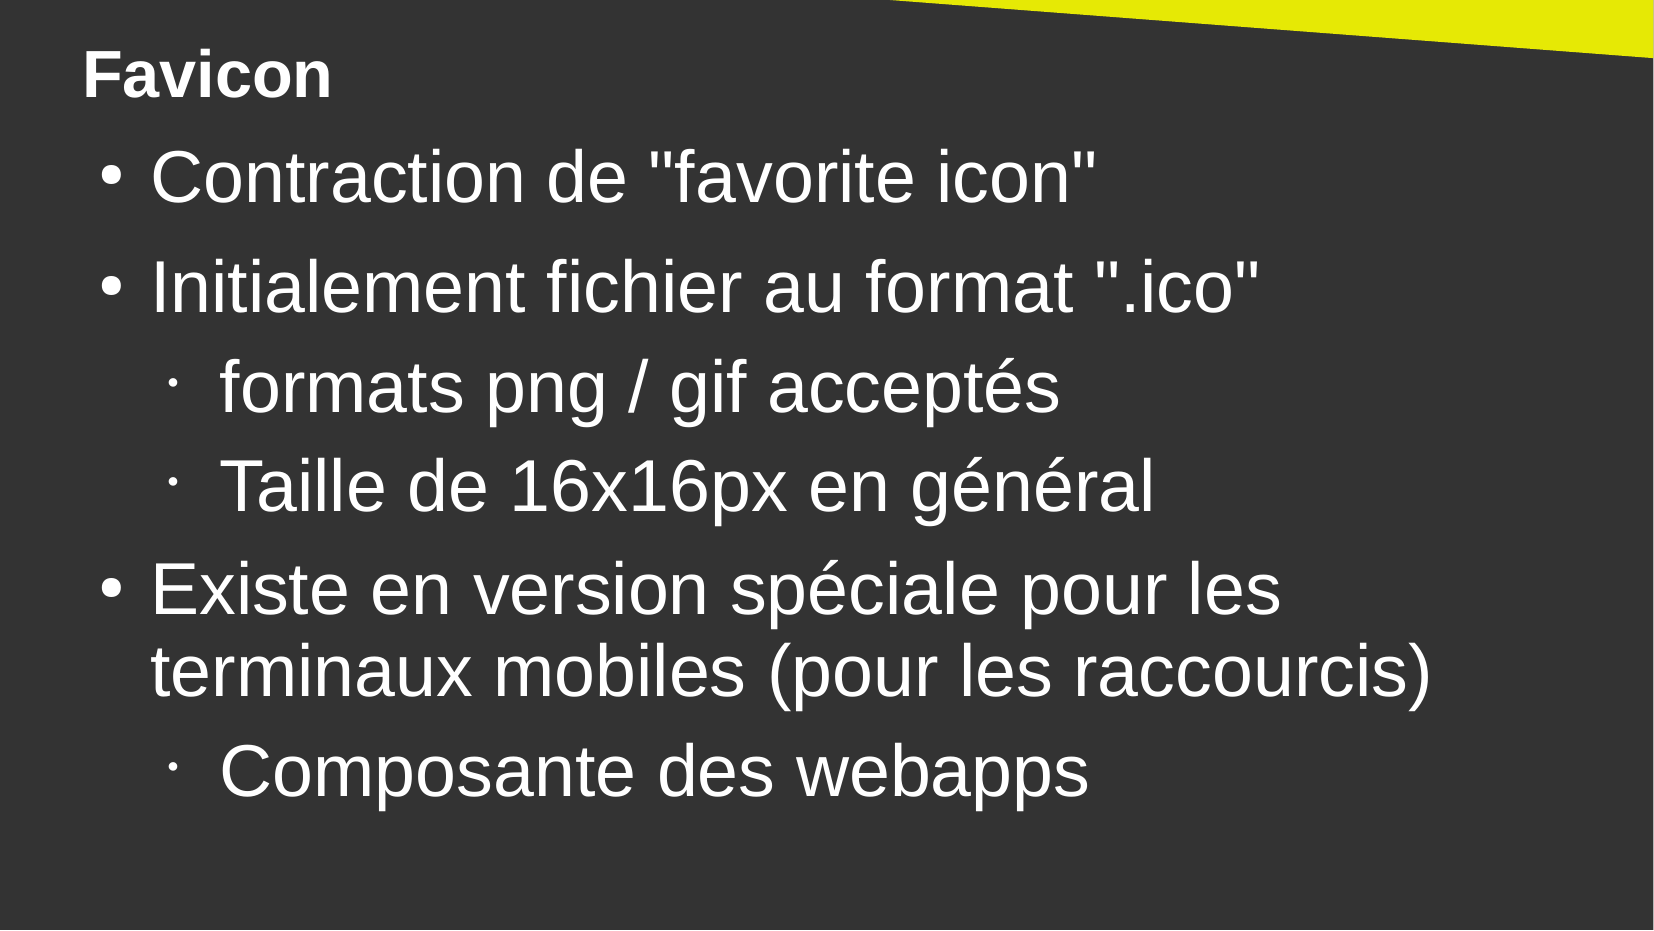

# Favicon
Contraction de "favorite icon"
Initialement fichier au format ".ico"
formats png / gif acceptés
Taille de 16x16px en général
Existe en version spéciale pour les terminaux mobiles (pour les raccourcis)
Composante des webapps